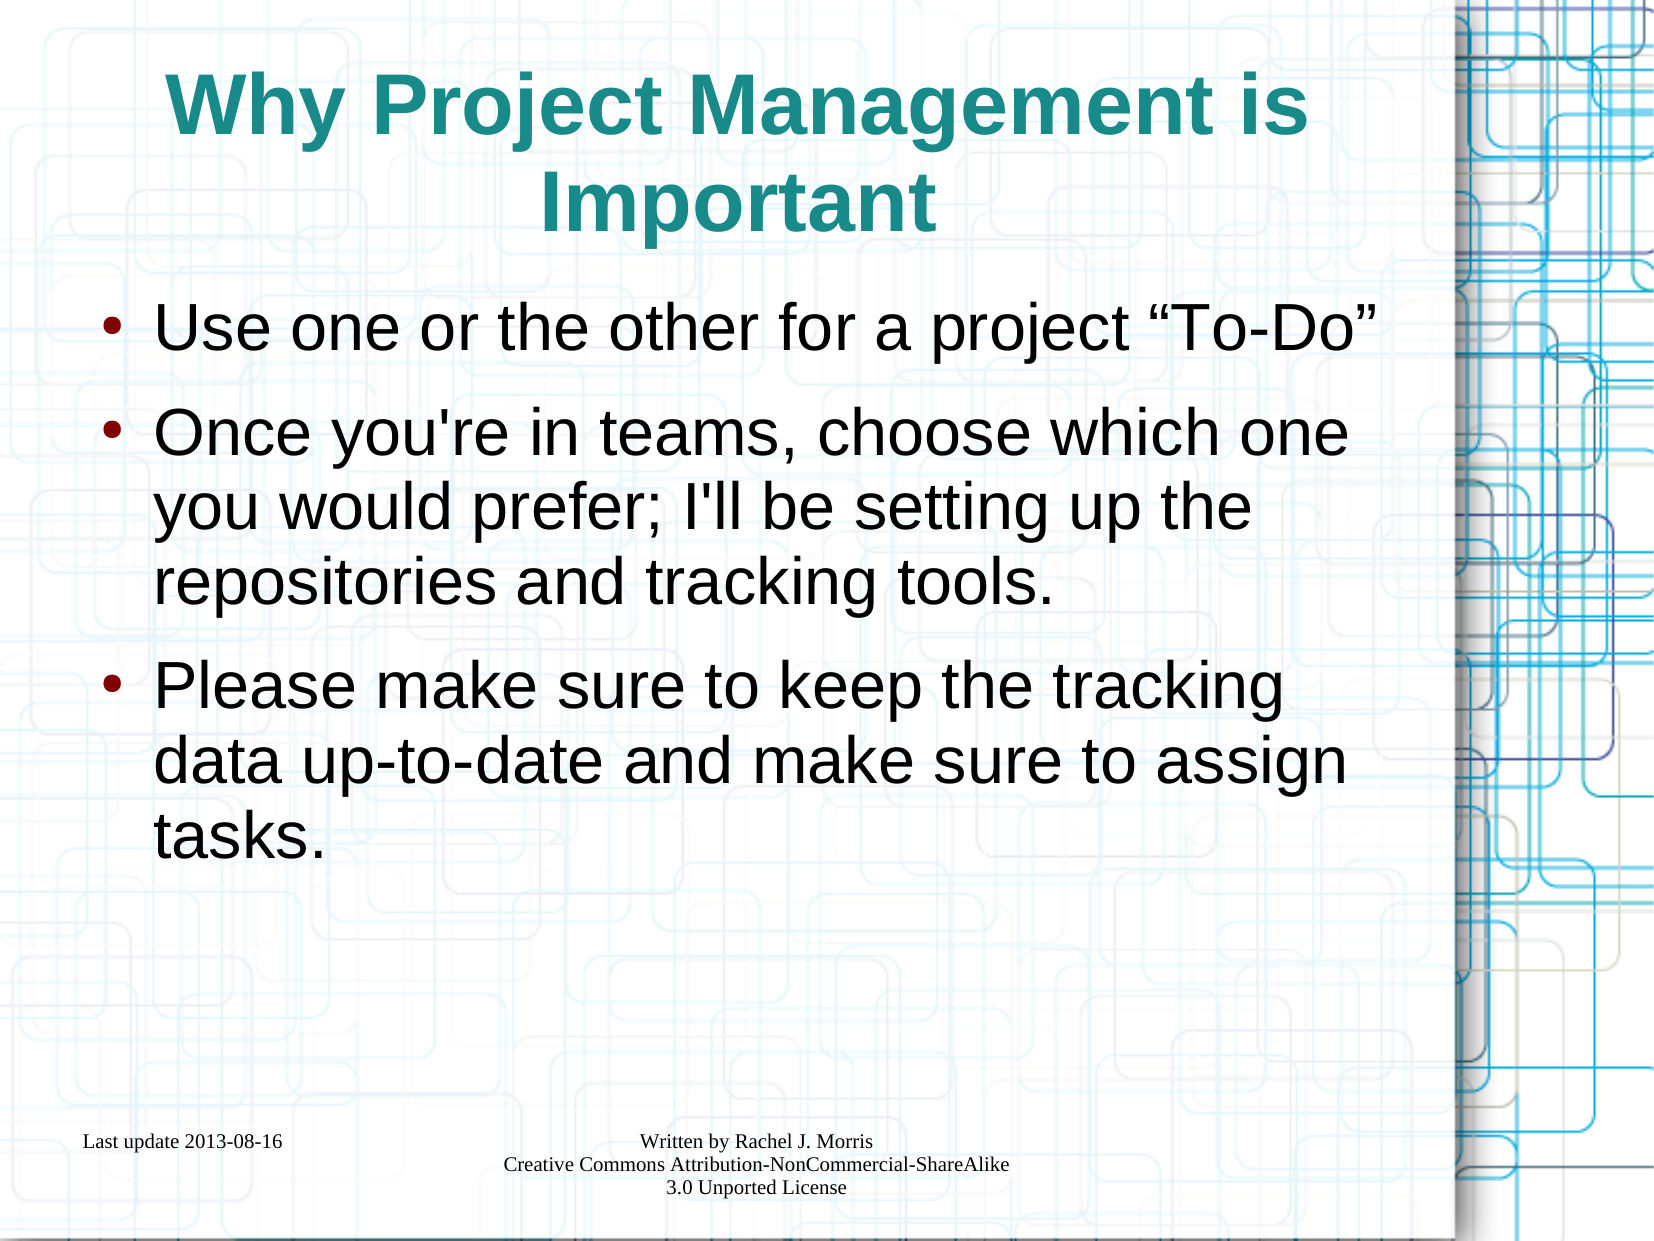

# Why Project Management is Important
Use one or the other for a project “To-Do”
Once you're in teams, choose which one you would prefer; I'll be setting up the repositories and tracking tools.
Please make sure to keep the tracking data up-to-date and make sure to assign tasks.